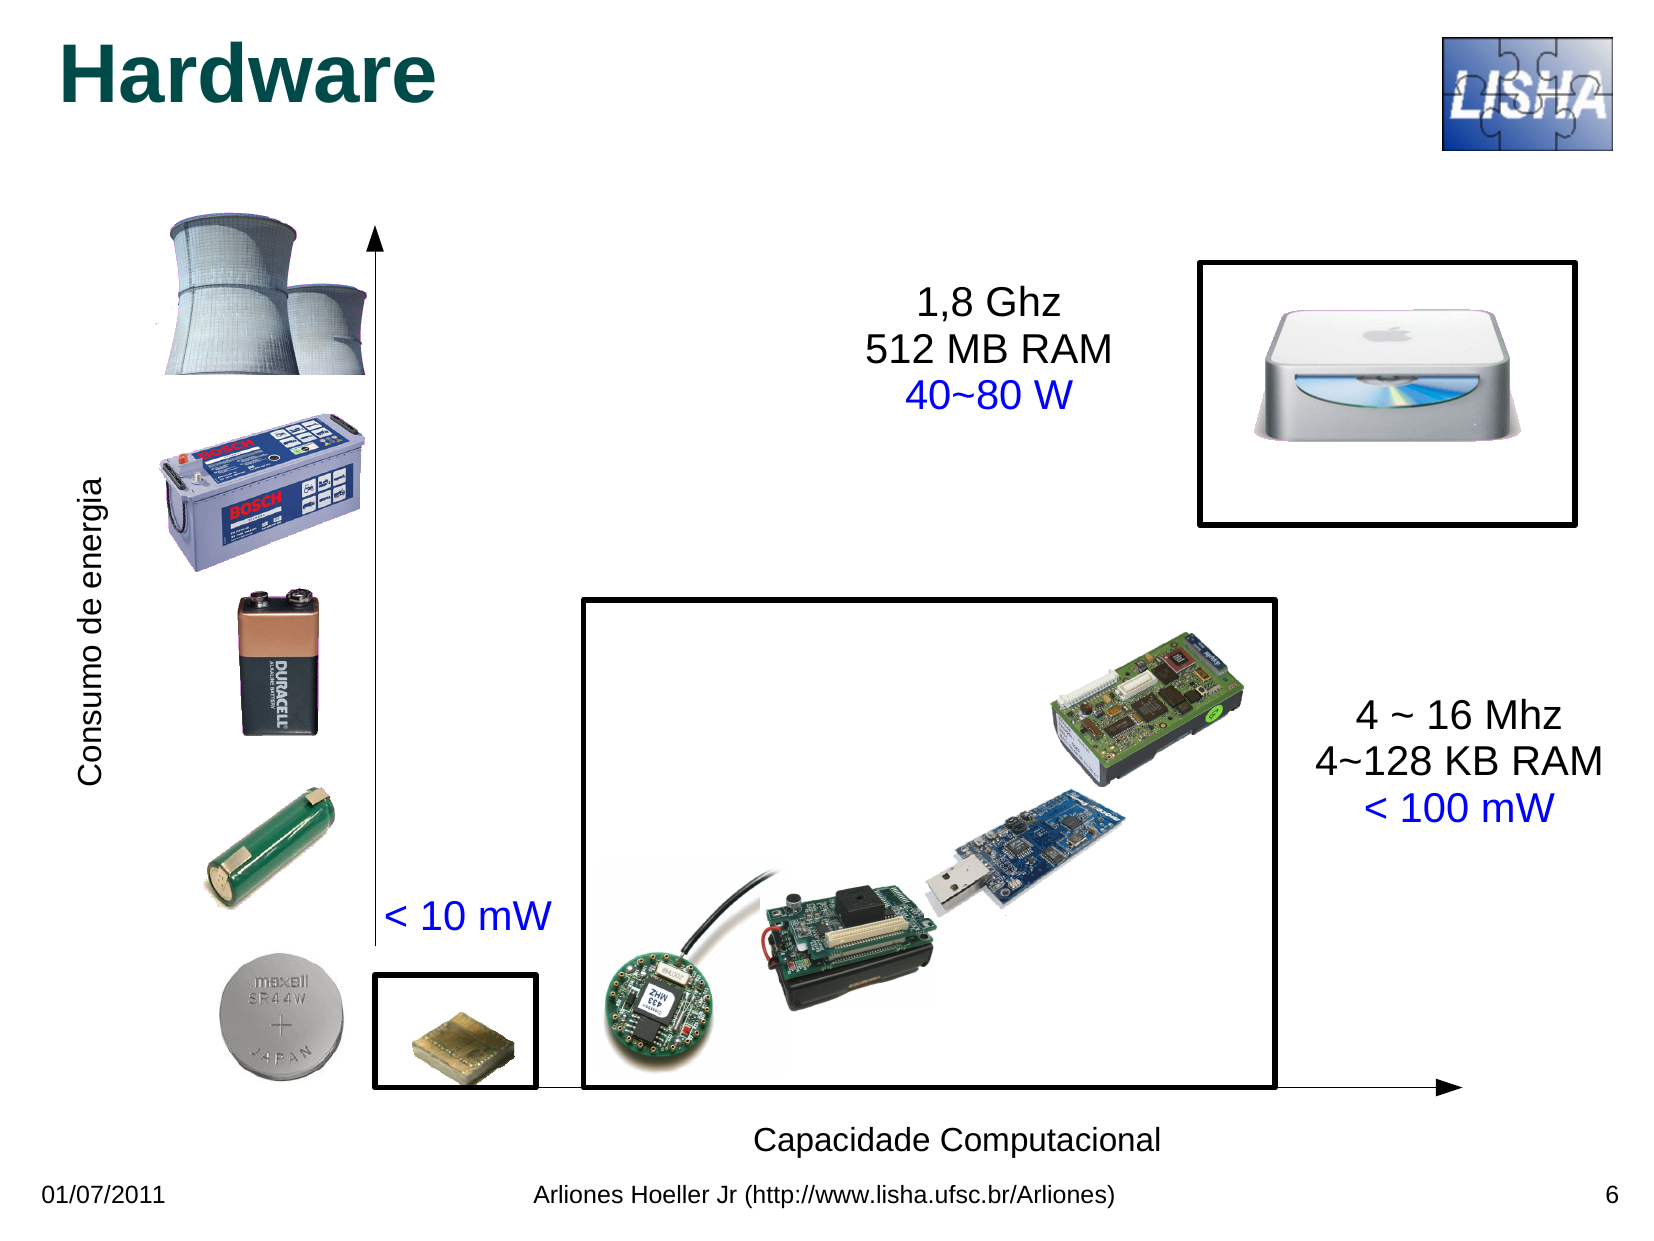

# Hardware
1,8 Ghz
512 MB RAM
40~80 W
Consumo de energia
4 ~ 16 Mhz
4~128 KB RAM
< 100 mW
< 10 mW
Capacidade Computacional